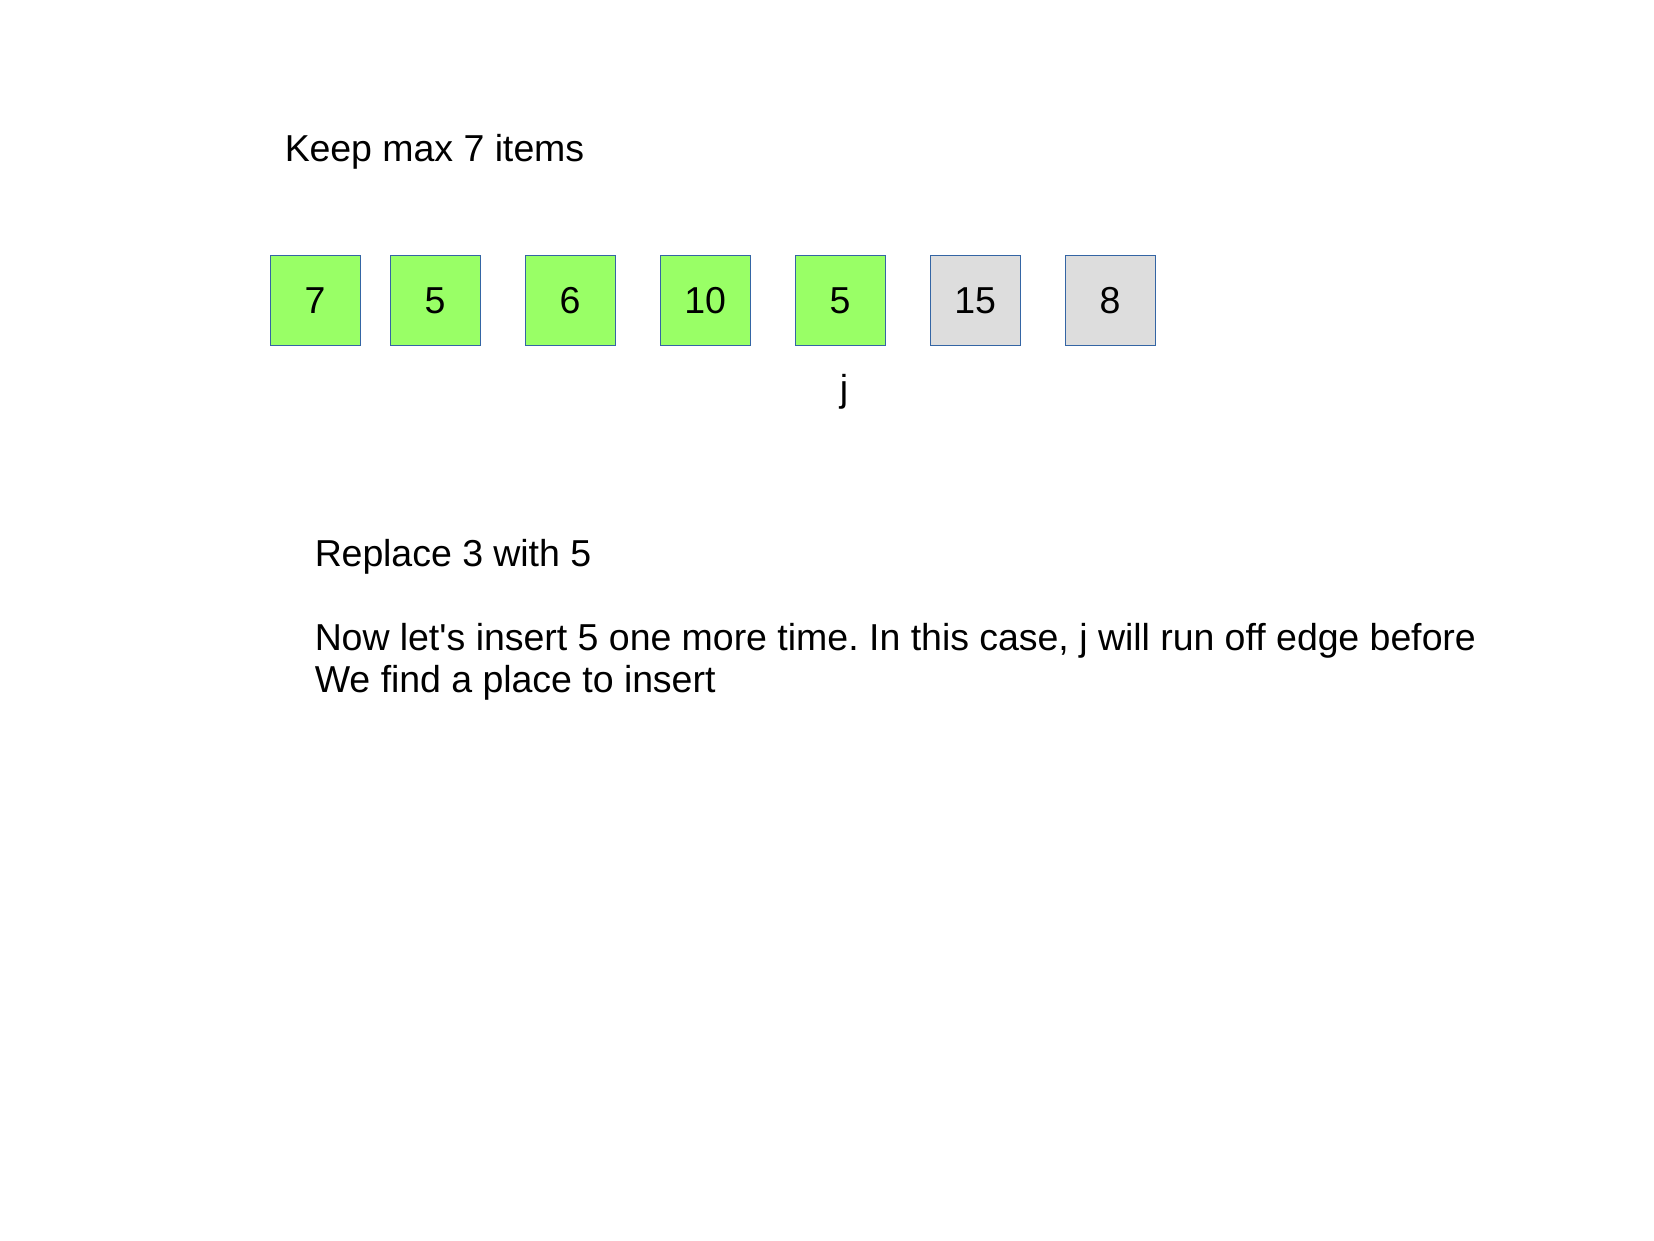

Keep max 7 items
7
5
6
10
5
15
8
j
Replace 3 with 5
Now let's insert 5 one more time. In this case, j will run off edge before
We find a place to insert